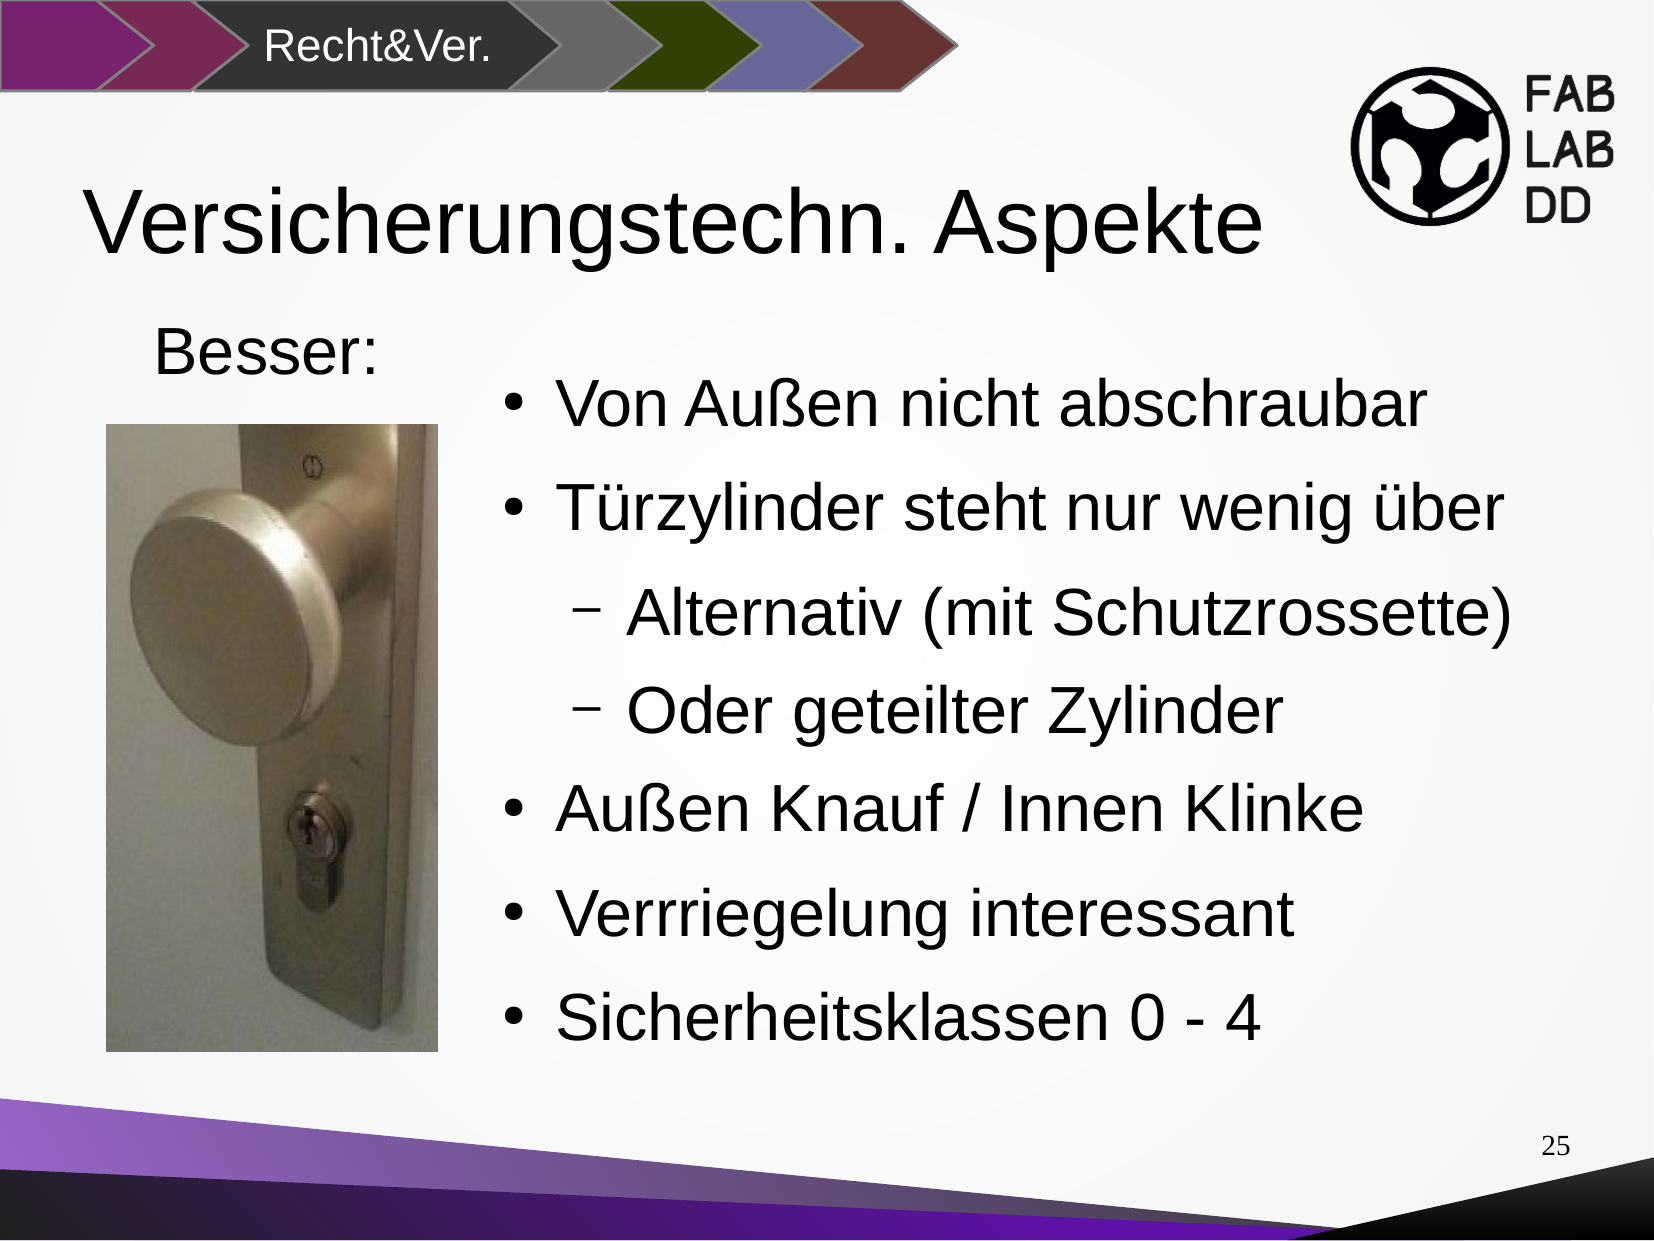

Recht&Ver.
# Versicherungstechn. Aspekte
Besser:
Von Außen nicht abschraubar
Türzylinder steht nur wenig über
Alternativ (mit Schutzrossette)
Oder geteilter Zylinder
Außen Knauf / Innen Klinke
Verrriegelung interessant
Sicherheitsklassen 0 - 4